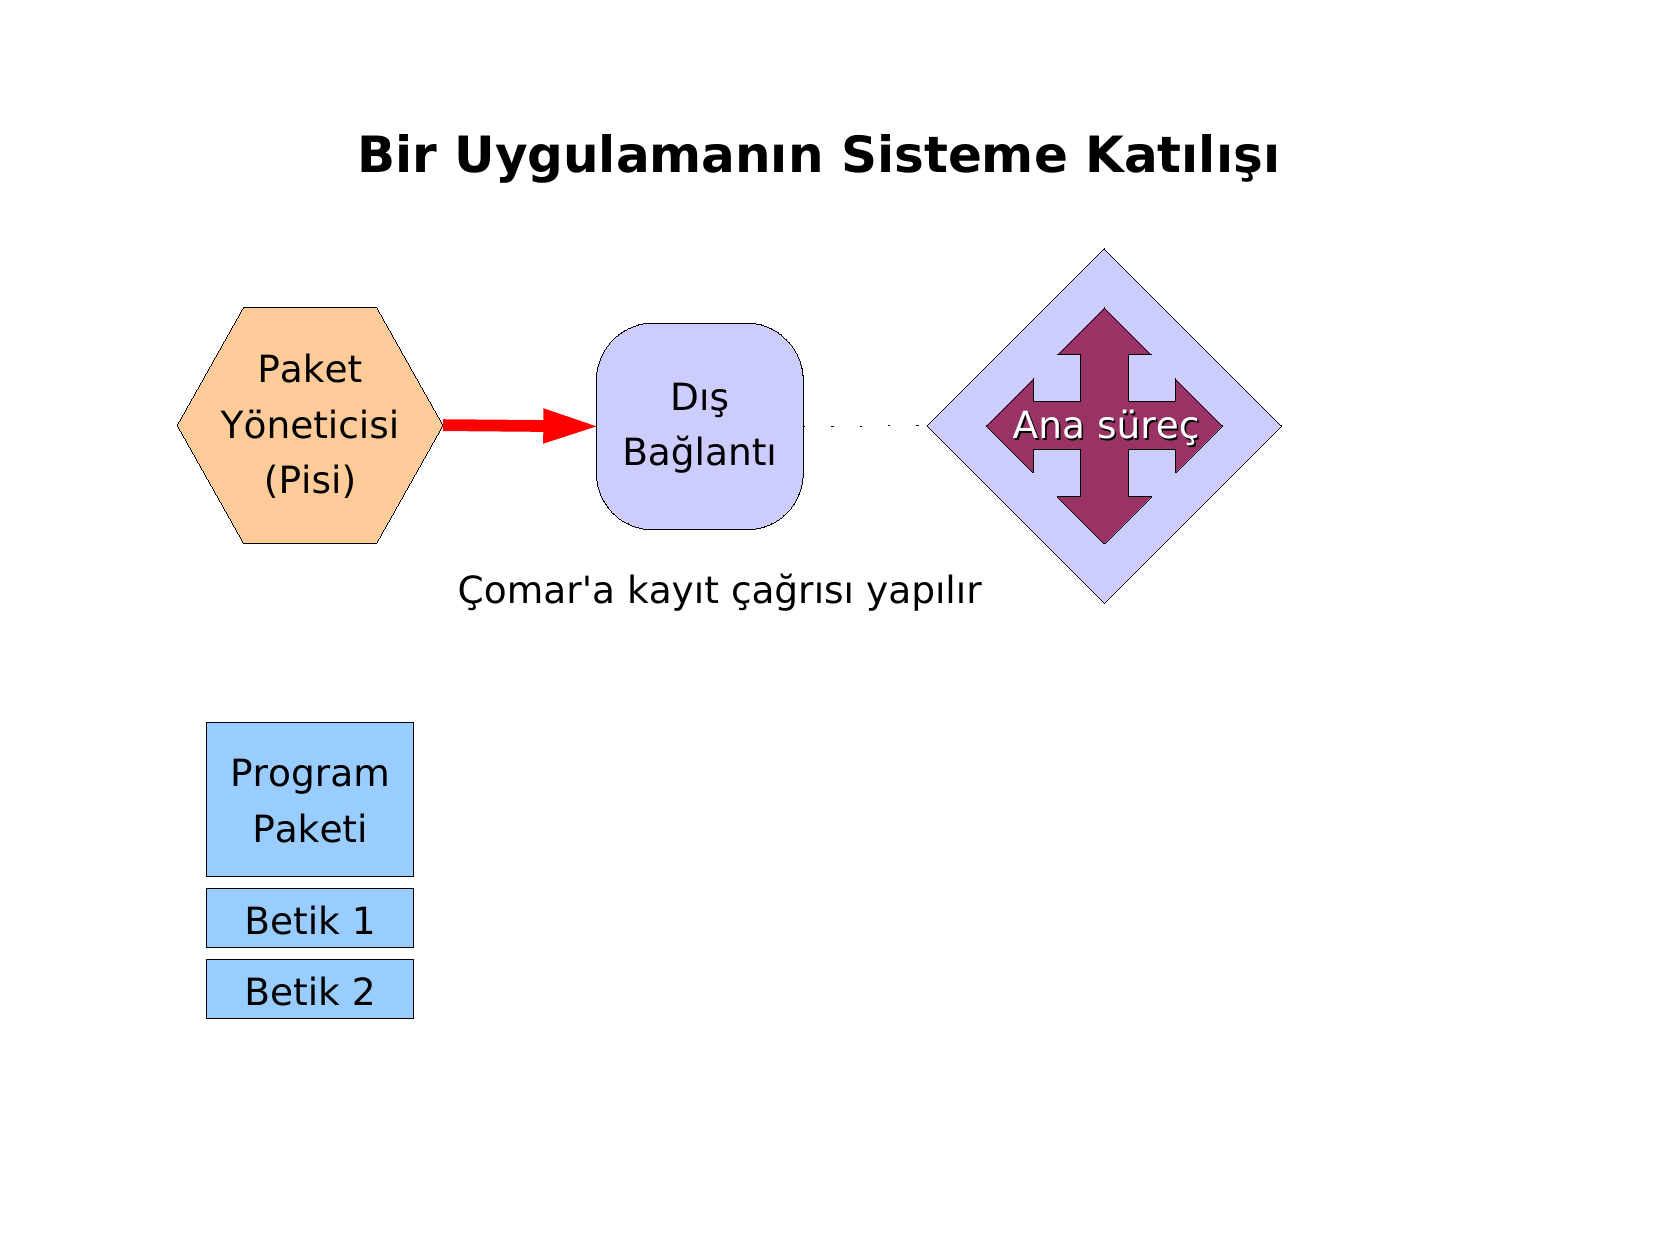

Bir Uygulamanın Sisteme Katılışı
Paket
Yöneticisi
(Pisi)
Dış
Bağlantı
Ana süreç
Çomar'a kayıt çağrısı yapılır
Program
Paketi
Betik 1
Betik 2